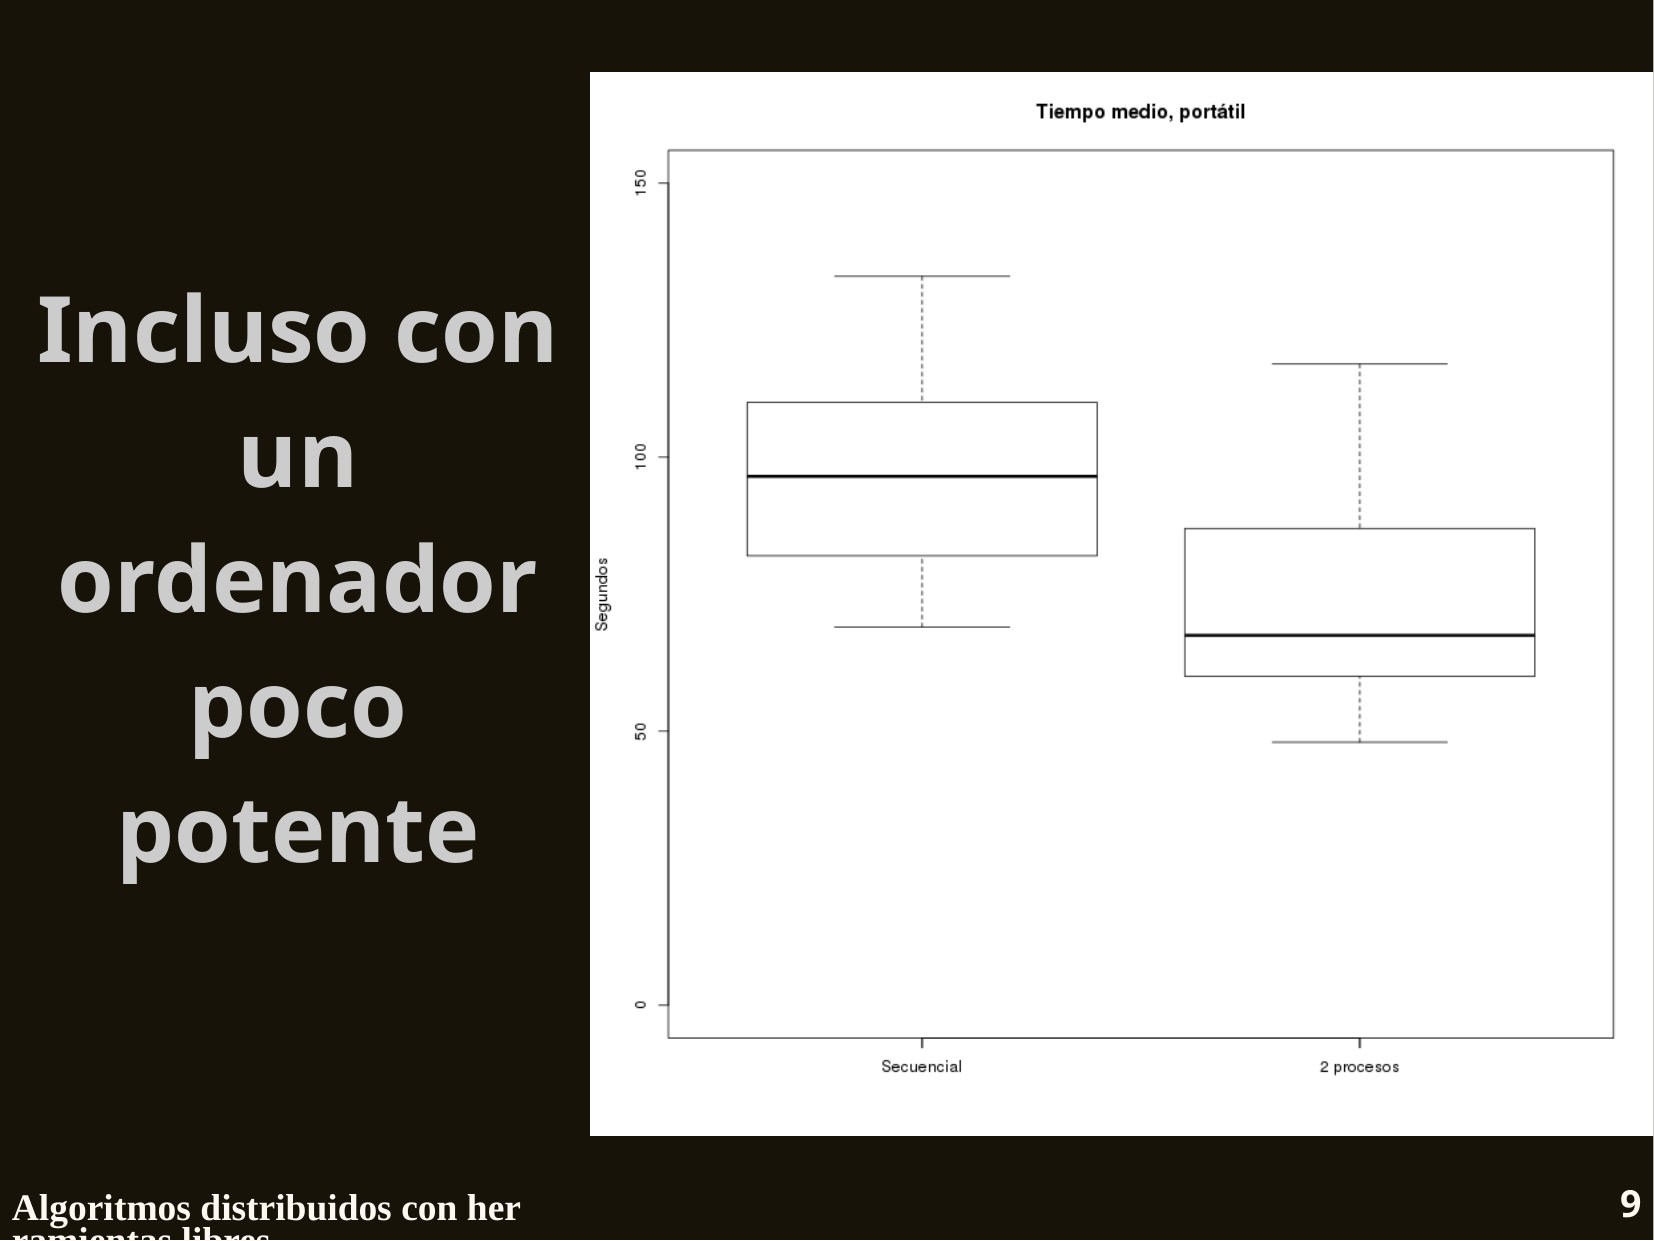

# Incluso con un ordenador poco potente
Algoritmos distribuidos con herramientas libres
9